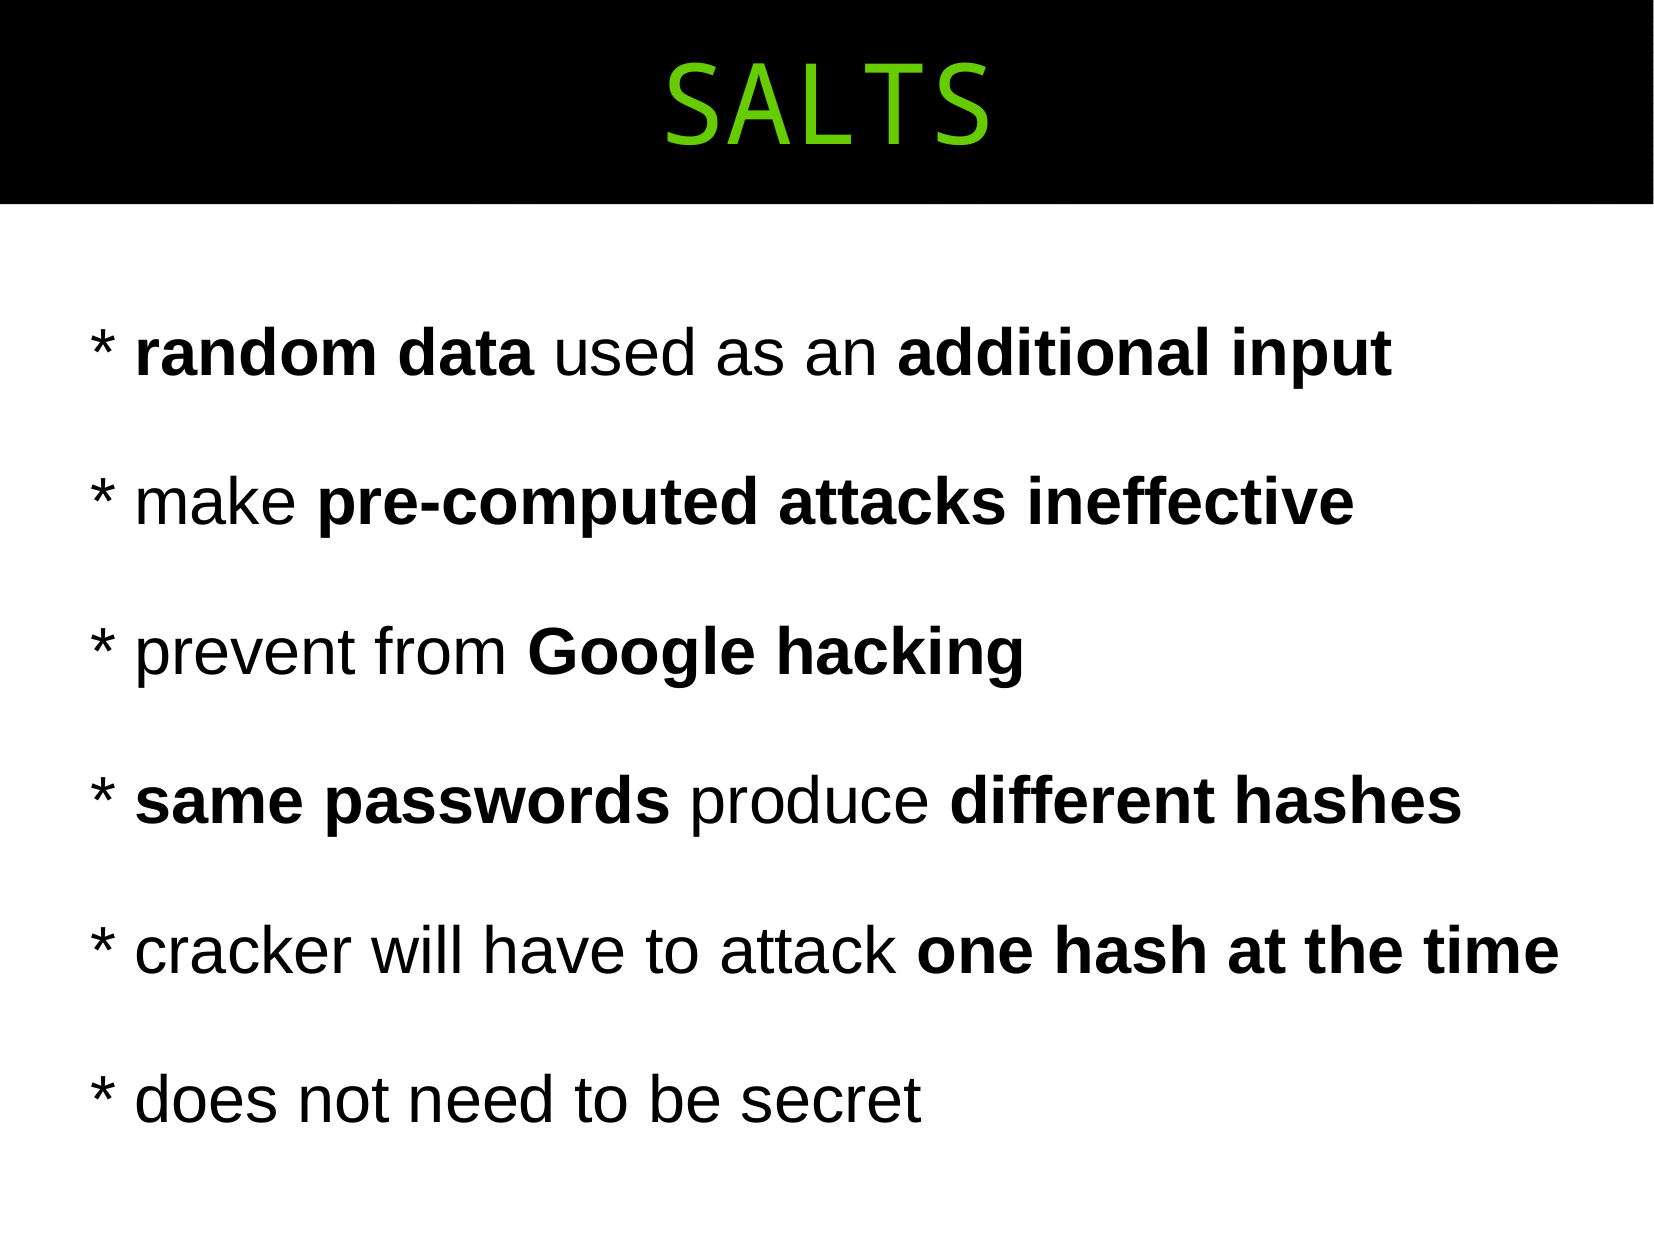

# SALTS
* random data used as an additional input
* make pre-computed attacks ineffective
* prevent from Google hacking
* same passwords produce different hashes
* cracker will have to attack one hash at the time
* does not need to be secret